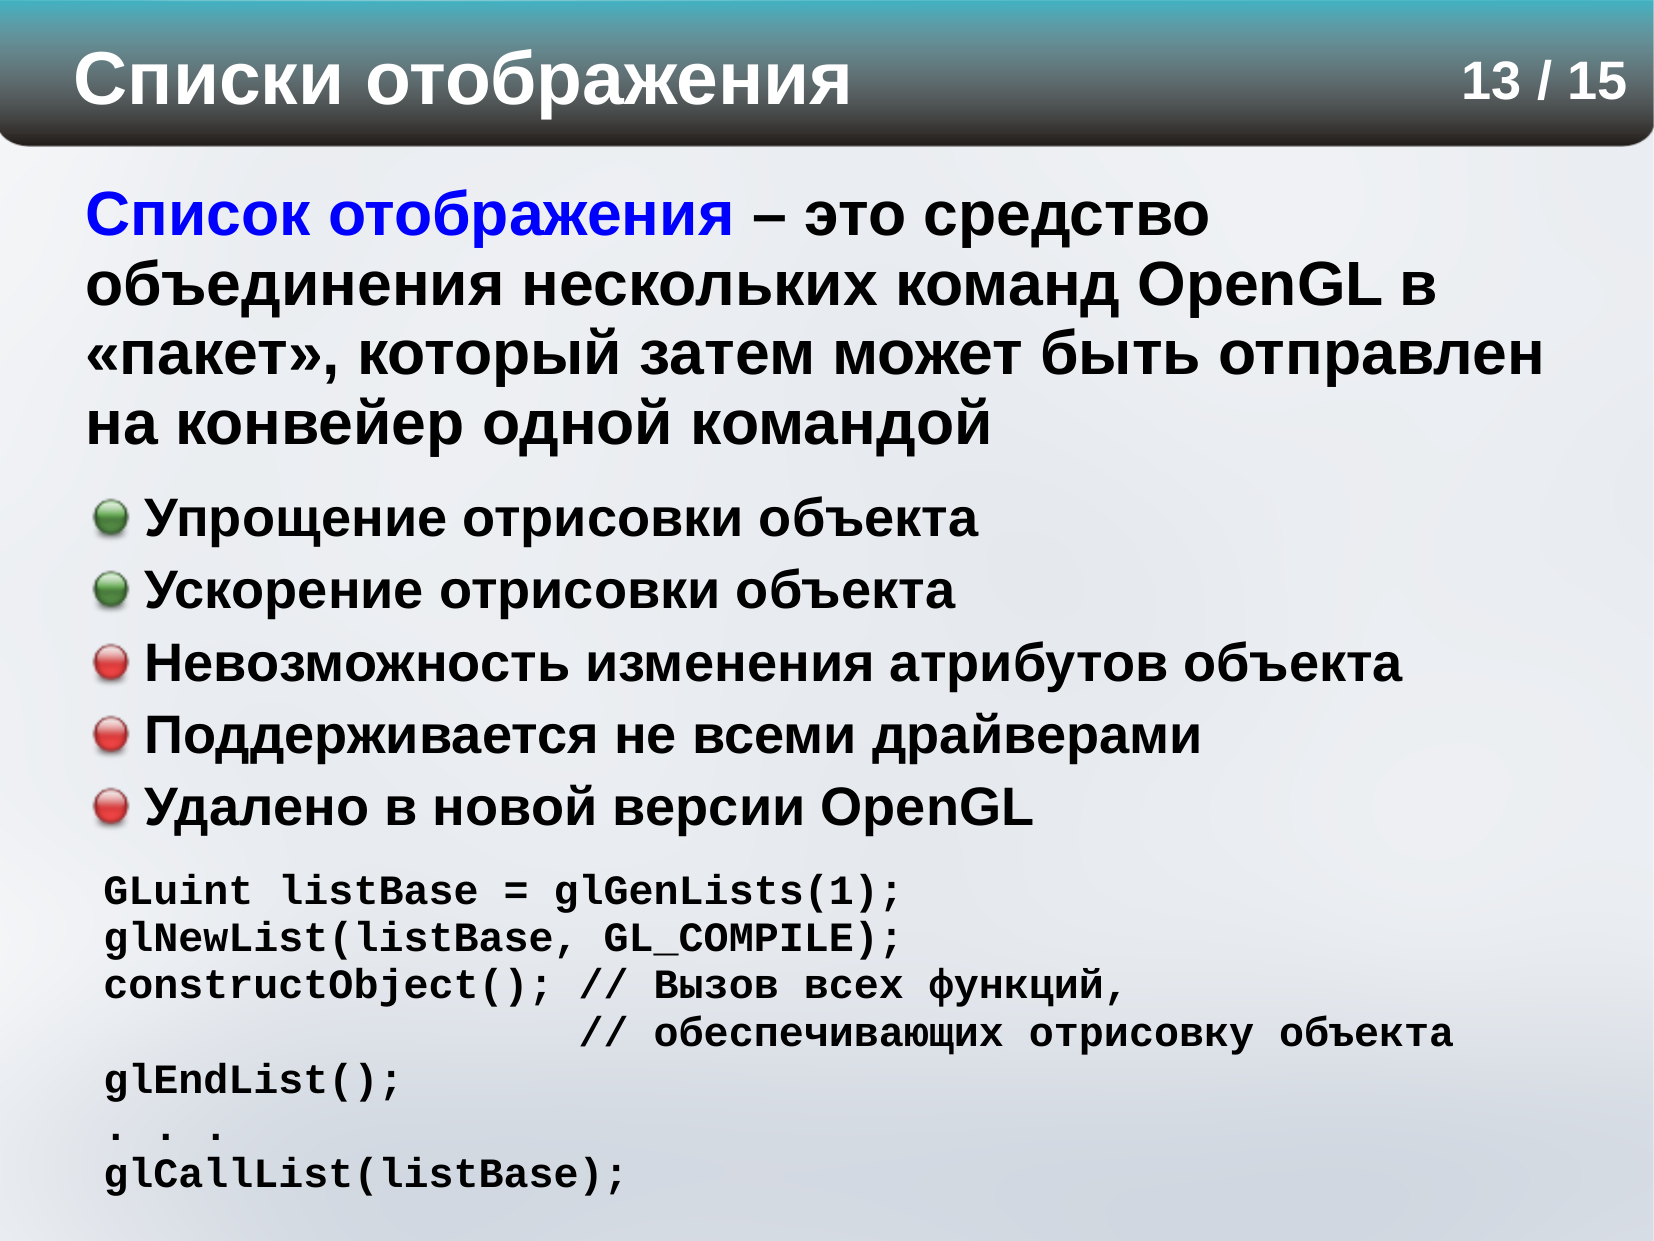

Списки отображения
Список отображения – это средство объединения нескольких команд OpenGL в «пакет», который затем может быть отправлен на конвейер одной командой
Упрощение отрисовки объекта
Ускорение отрисовки объекта
Невозможность изменения атрибутов объекта
Поддерживается не всеми драйверами
Удалено в новой версии OpenGL
GLuint listBase = glGenLists(1);
glNewList(listBase, GL_COMPILE);
constructObject(); // Вызов всех функций,
 // обеспечивающих отрисовку объекта
glEndList();
. . .
glCallList(listBase);